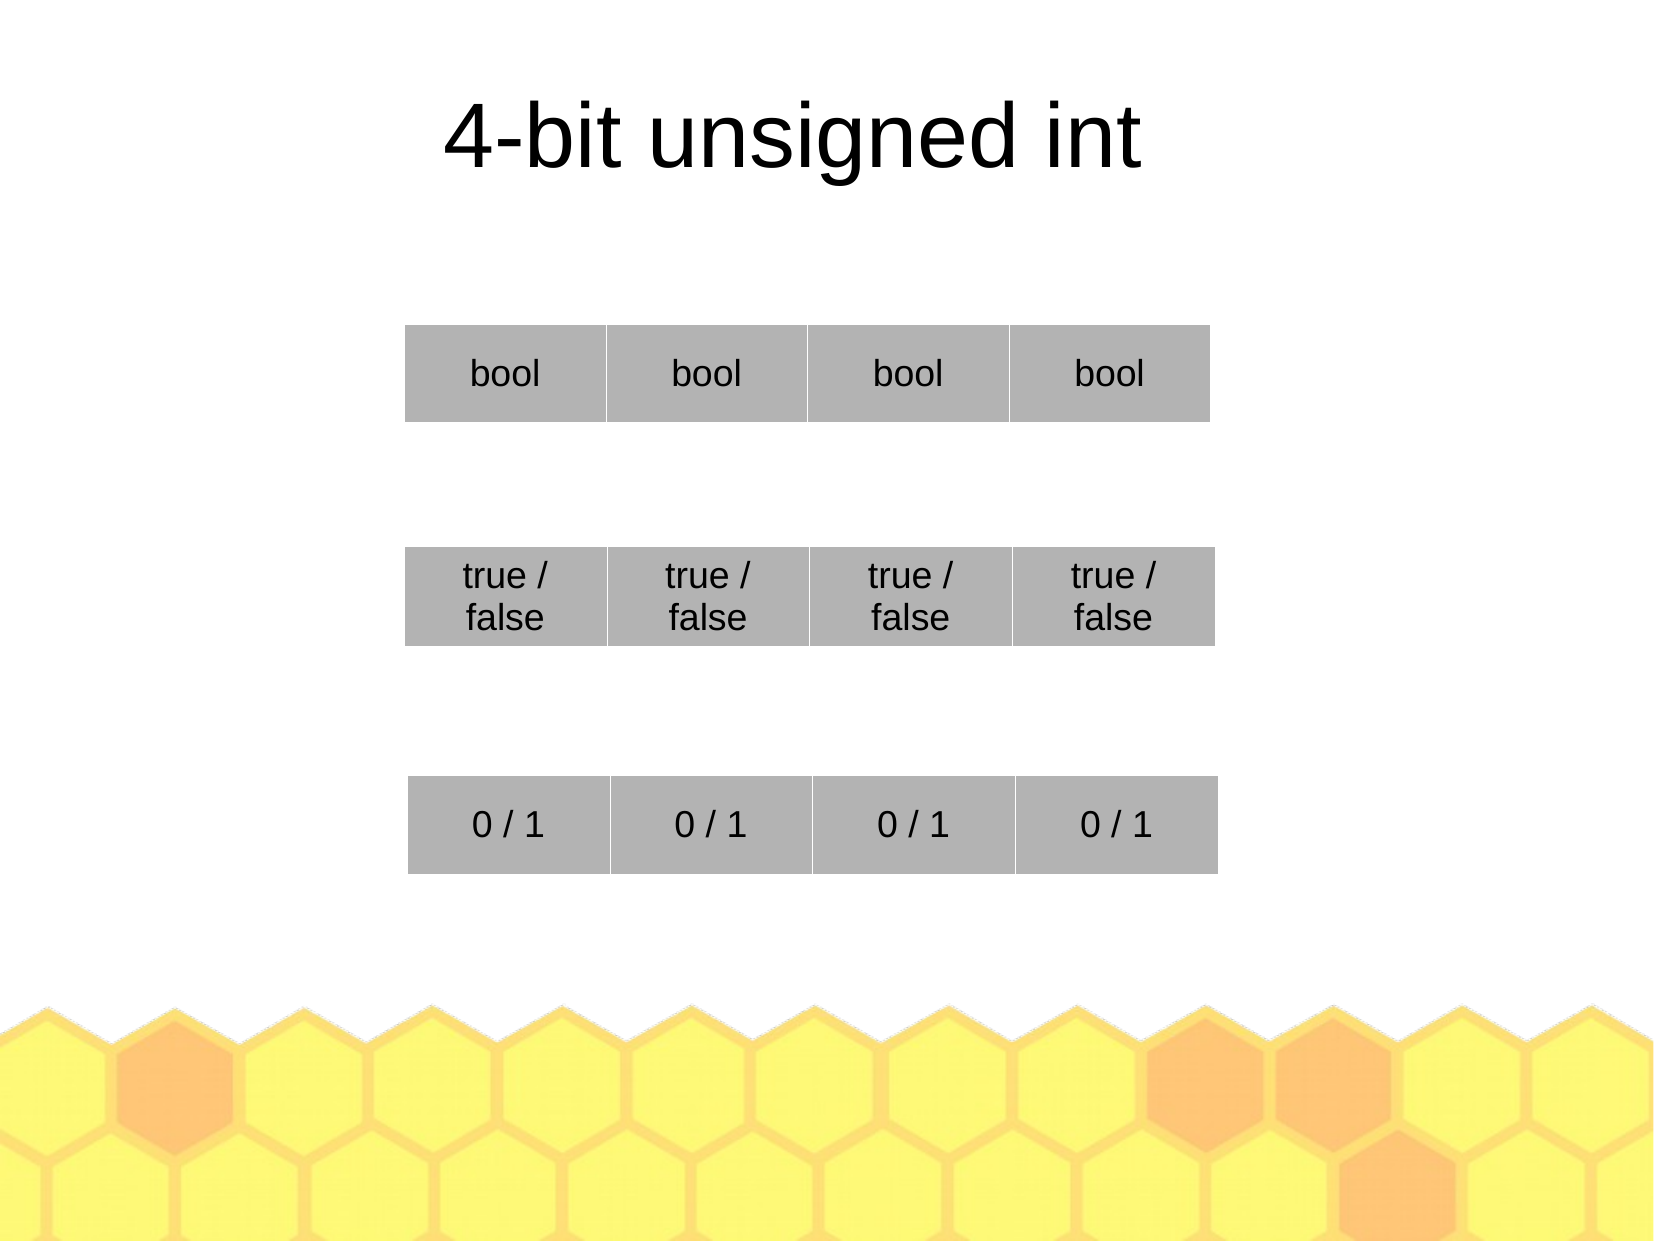

# 4-bit unsigned int
| bool | bool | bool | bool |
| --- | --- | --- | --- |
| true / false | true / false | true / false | true / false |
| --- | --- | --- | --- |
| 0 / 1 | 0 / 1 | 0 / 1 | 0 / 1 |
| --- | --- | --- | --- |